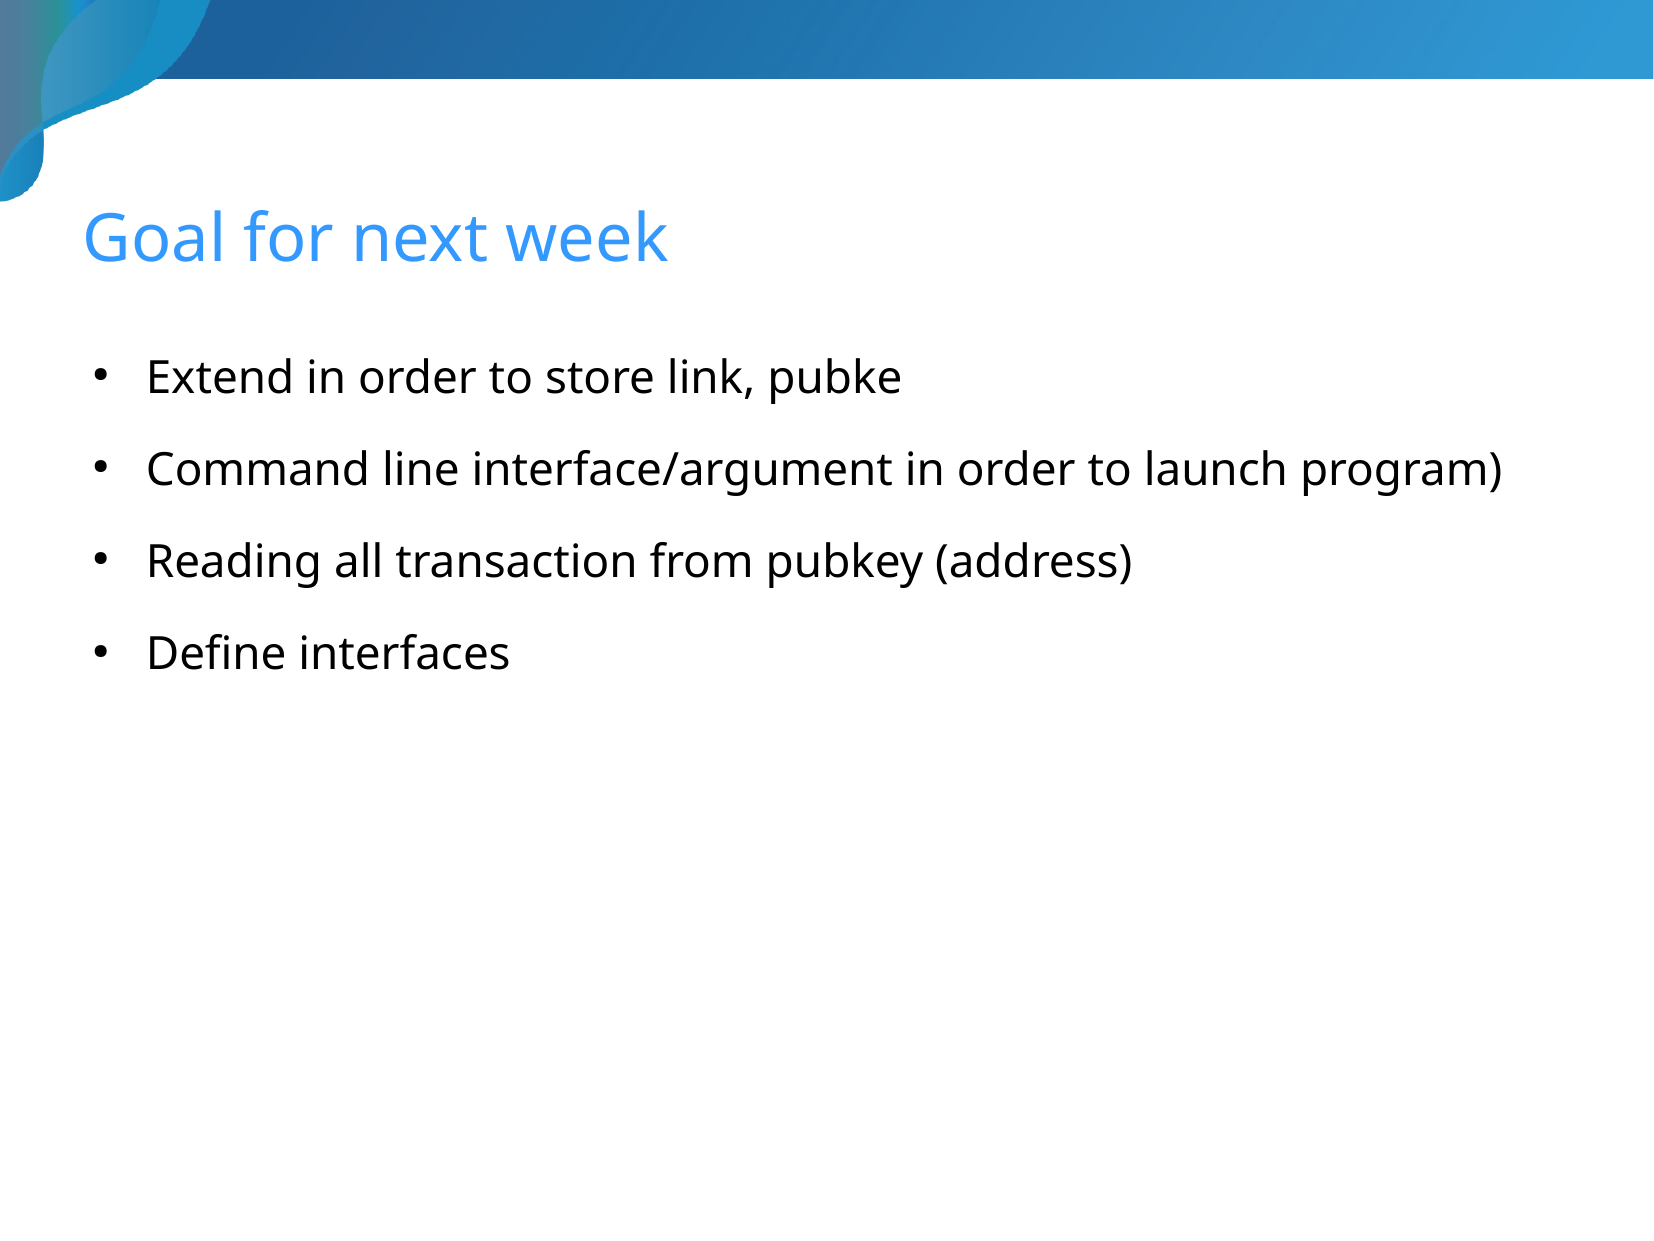

# Goal for next week
Extend in order to store link, pubke
Command line interface/argument in order to launch program)
Reading all transaction from pubkey (address)
Define interfaces